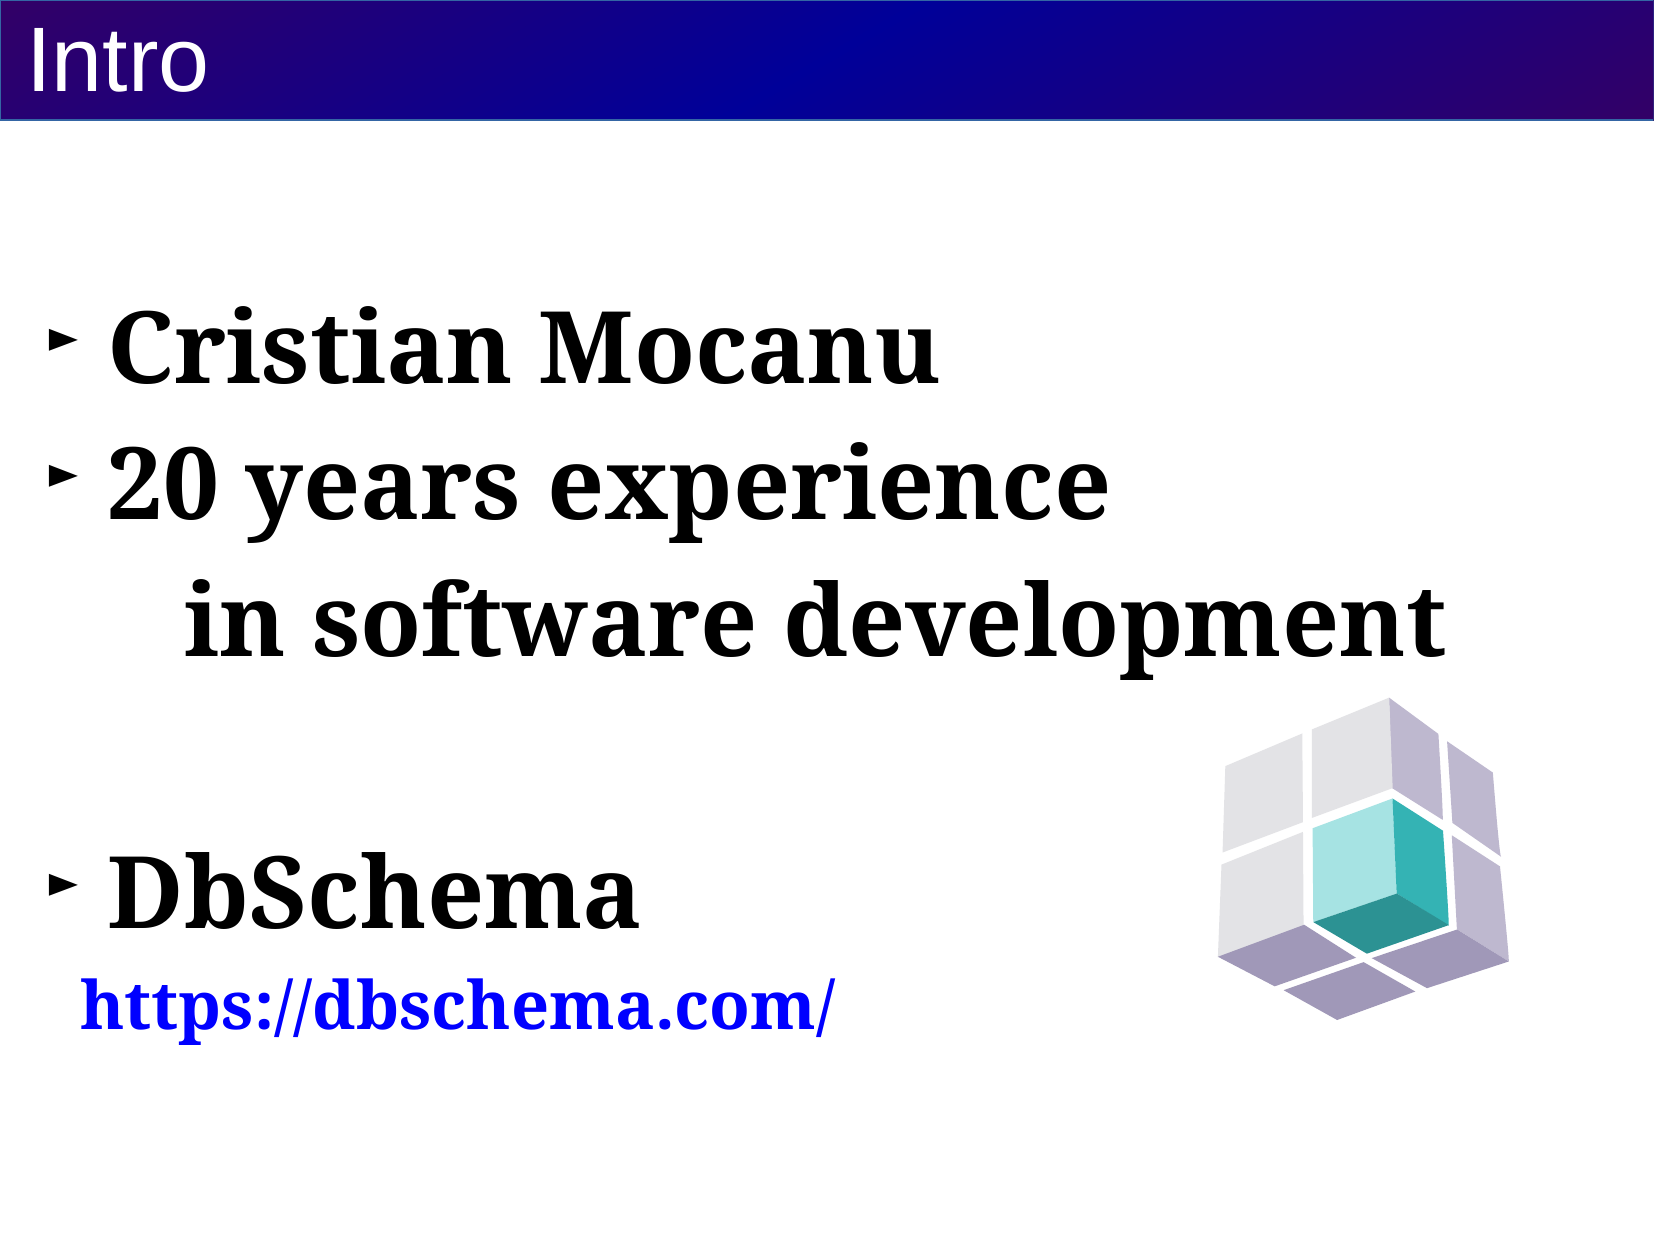

# Scope
 Intro
 Cristian Mocanu
 20 years experience
 in software development
 DbSchema
https://dbschema.com/